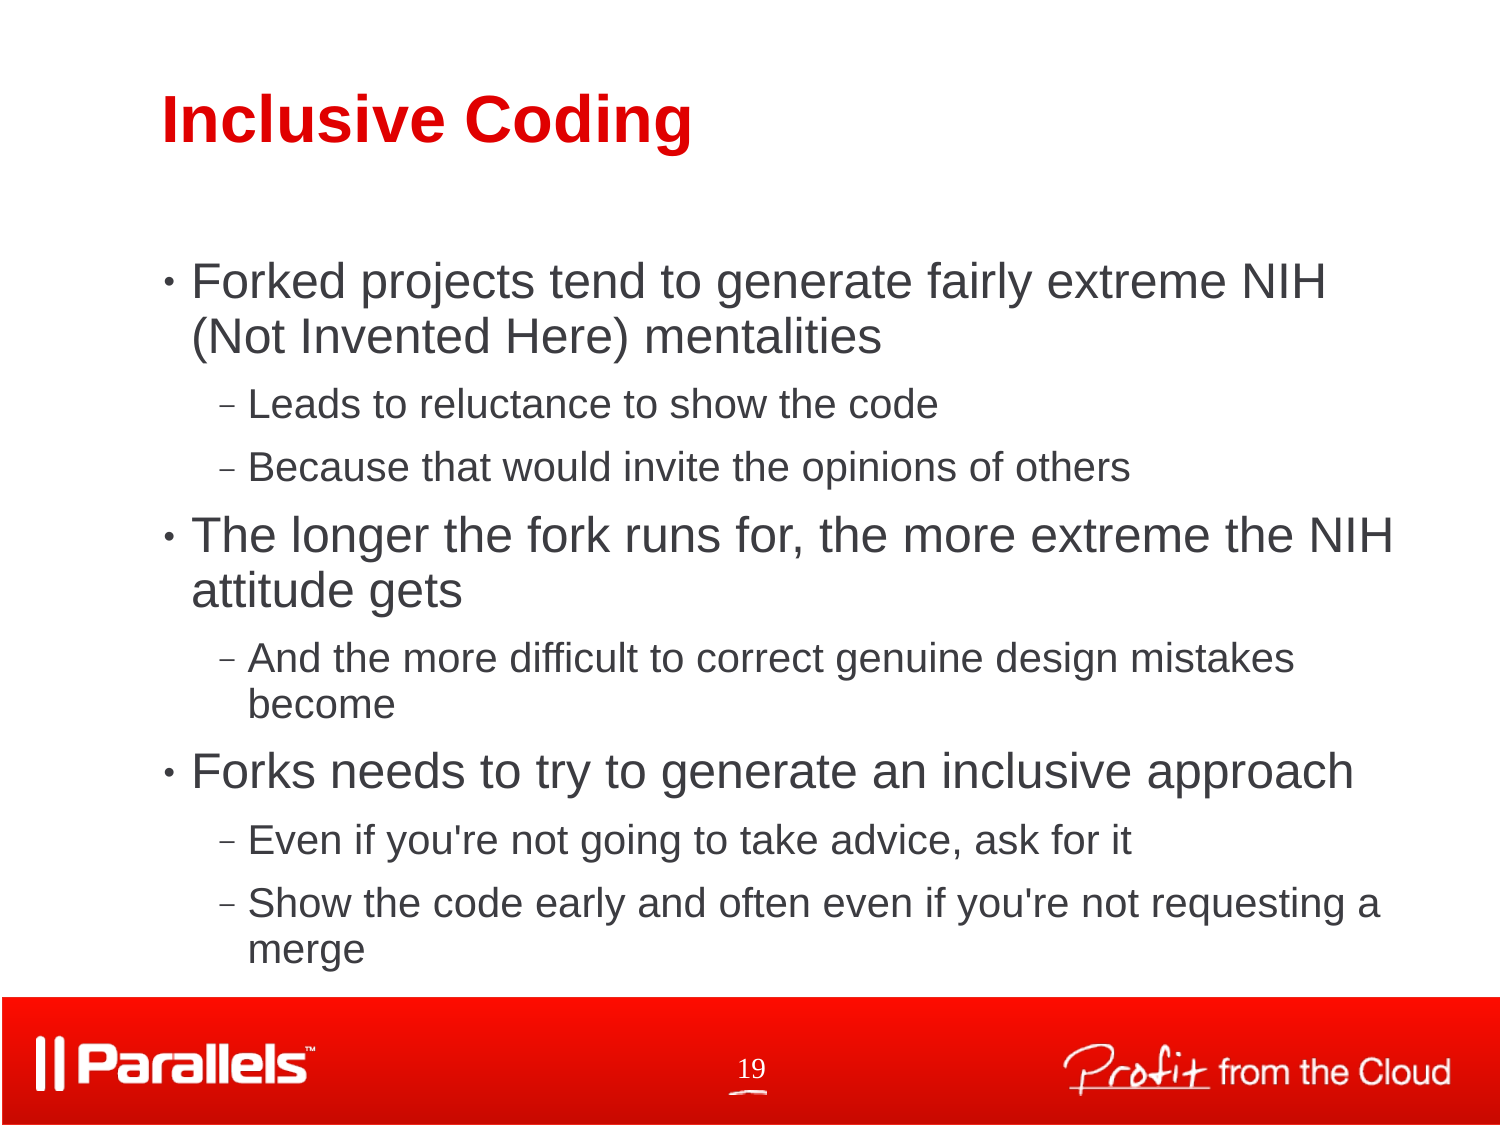

# Inclusive Coding
Forked projects tend to generate fairly extreme NIH (Not Invented Here) mentalities
Leads to reluctance to show the code
Because that would invite the opinions of others
The longer the fork runs for, the more extreme the NIH attitude gets
And the more difficult to correct genuine design mistakes become
Forks needs to try to generate an inclusive approach
Even if you're not going to take advice, ask for it
Show the code early and often even if you're not requesting a merge